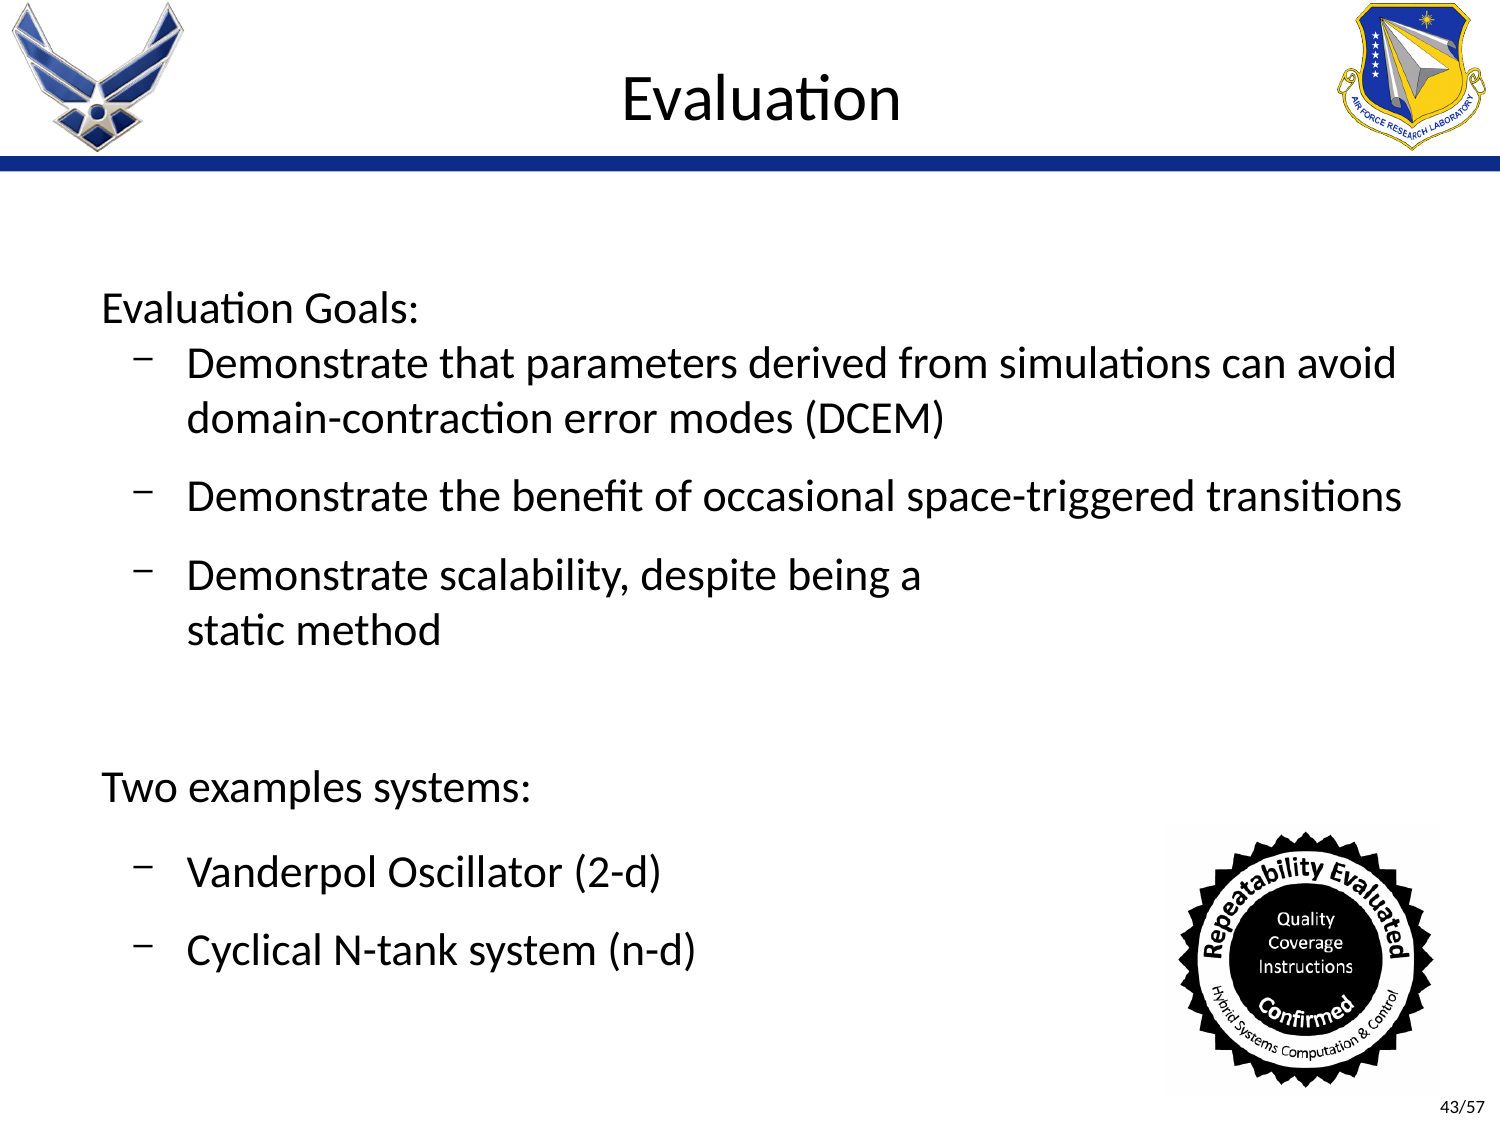

# Evaluation
Evaluation Goals:
Demonstrate that parameters derived from simulations can avoid domain-contraction error modes (DCEM)
Demonstrate the benefit of occasional space-triggered transitions
Demonstrate scalability, despite being a
static method
Two examples systems:
Vanderpol Oscillator (2-d)
Cyclical N-tank system (n-d)